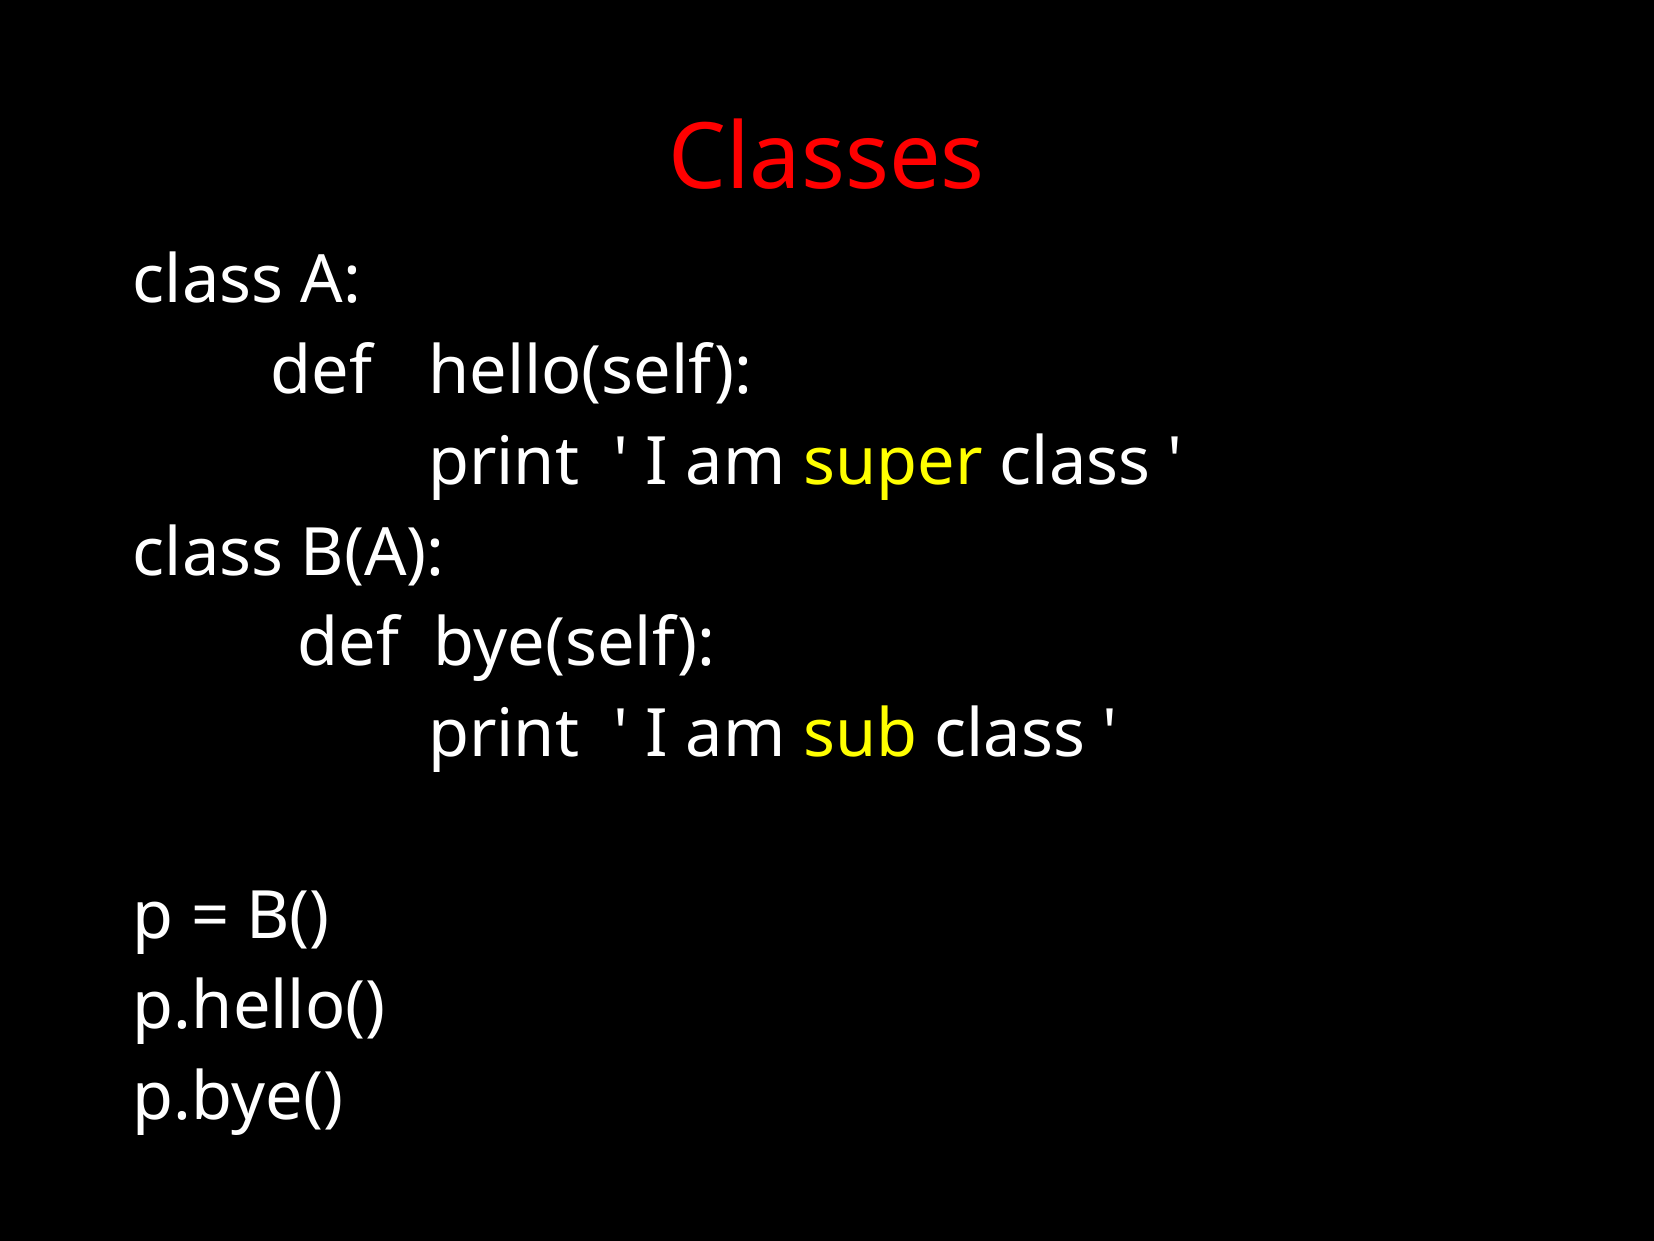

# Classes
class A:
 def 	hello(self):
				print ' I am super class '
class B(A):
		 def bye(self):
				print ' I am sub class '
p = B()
p.hello()
p.bye()